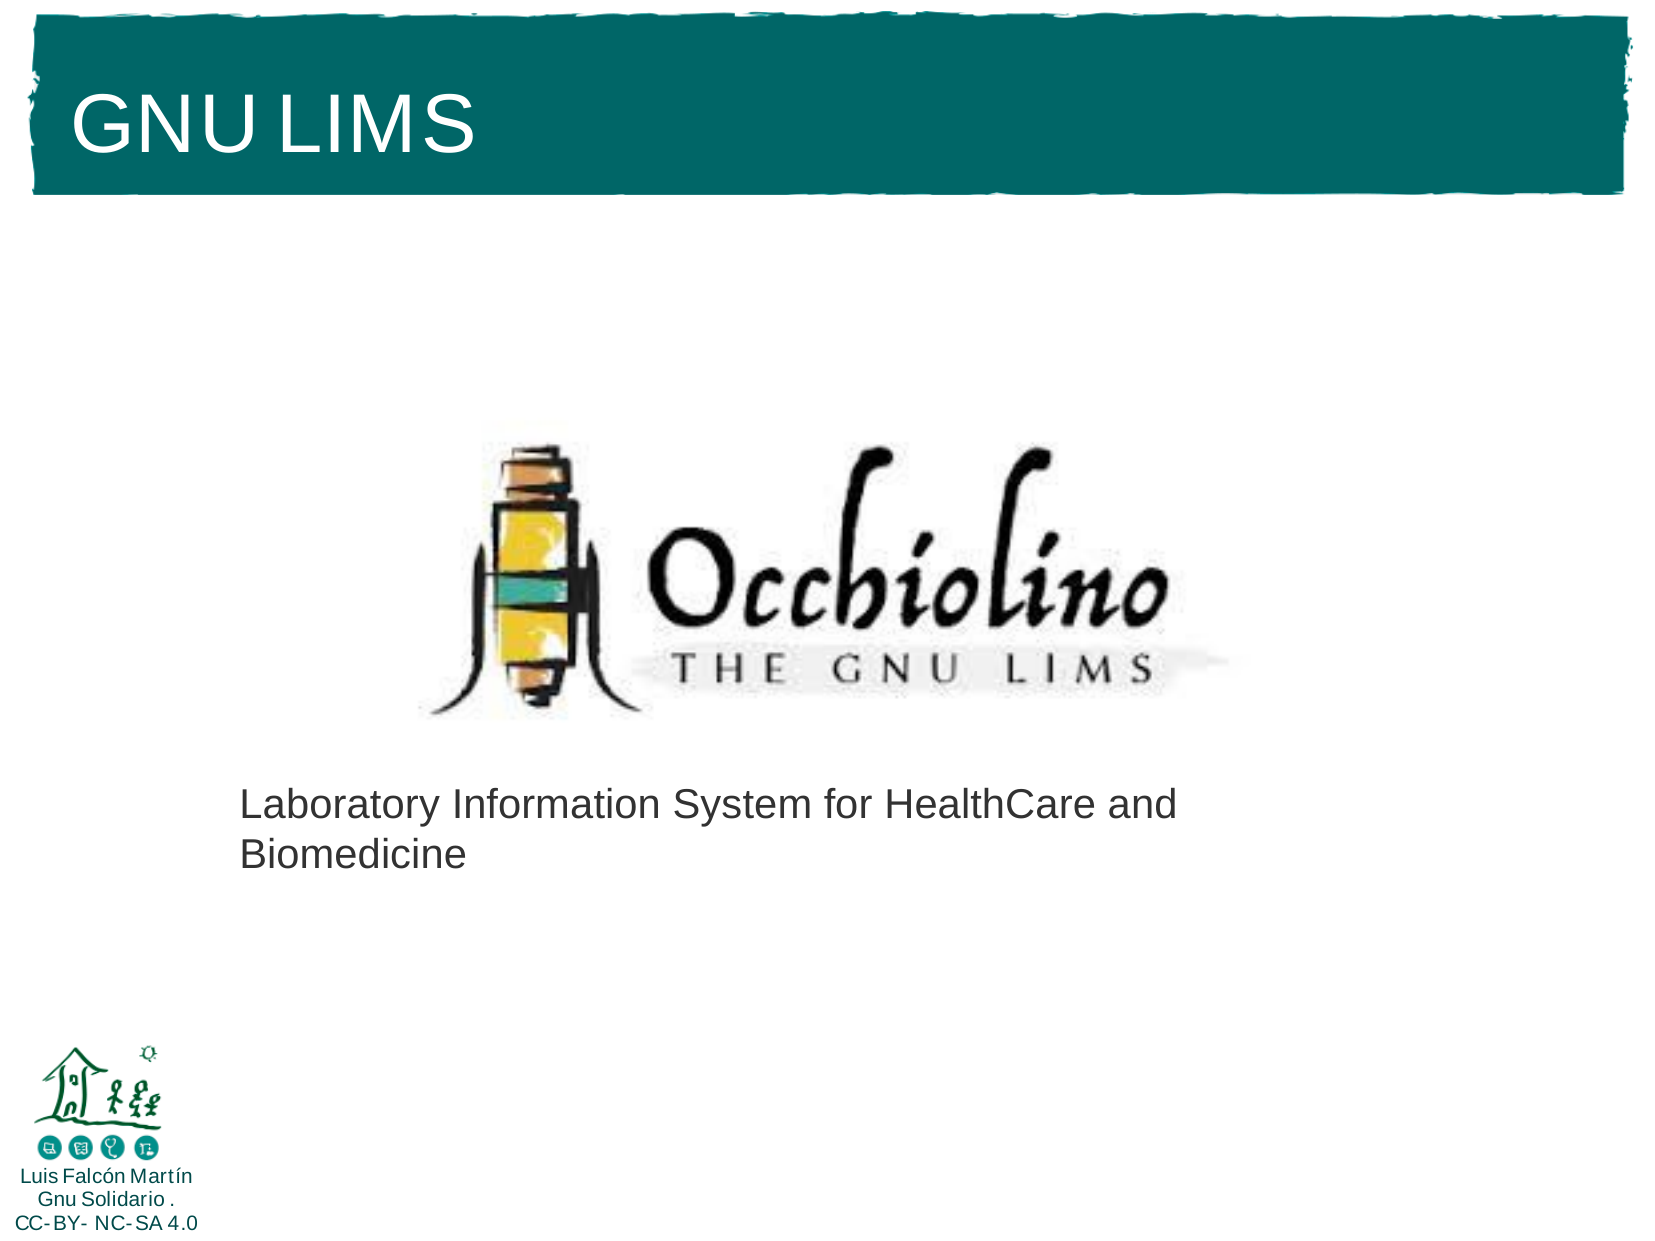

GNULIMS
Laboratory Information System for HealthCare and Biomedicine
LuisFalcónMartín
GnuSolidario.
CC-BY-NC-SA4.0